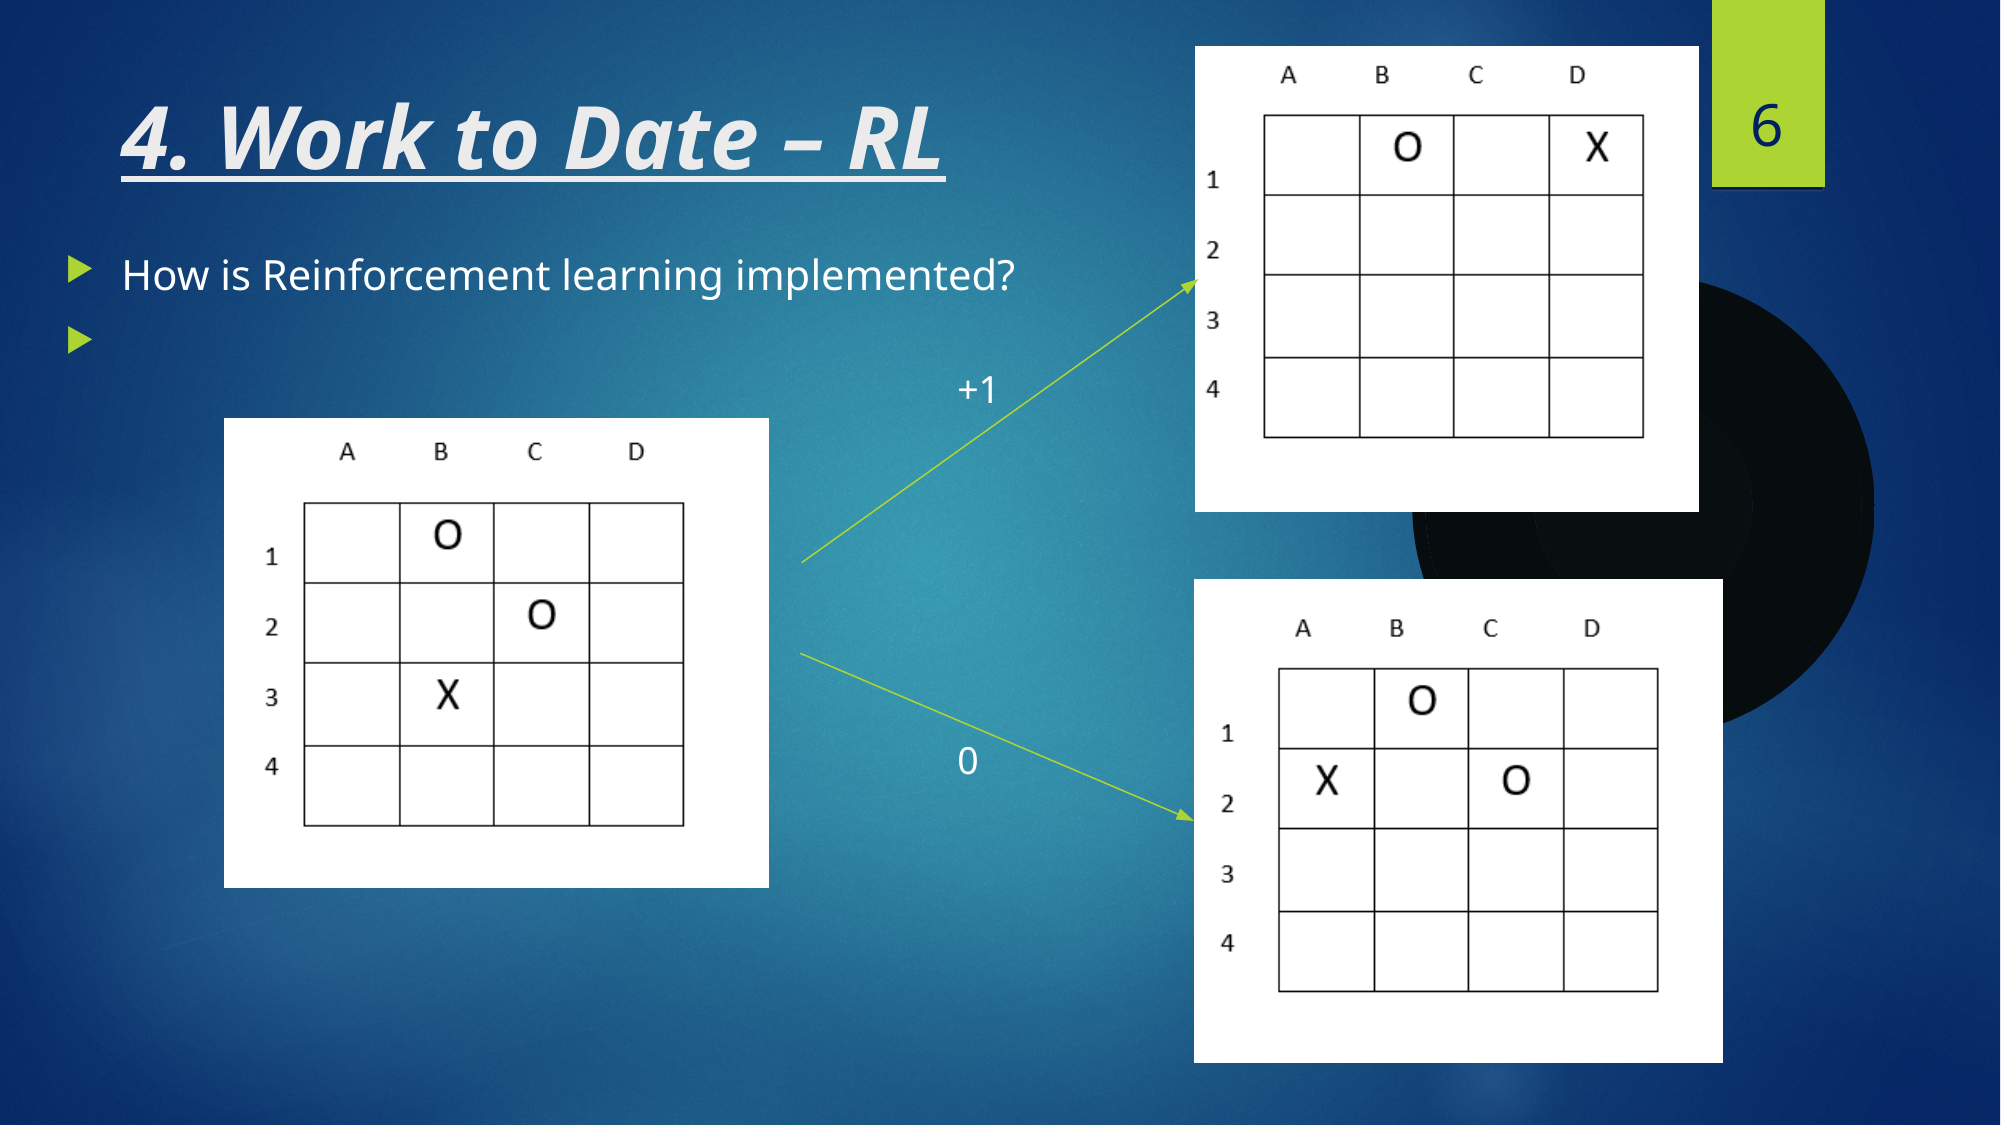

# 4. Work to Date – RL
How is Reinforcement learning implemented?
+1
0